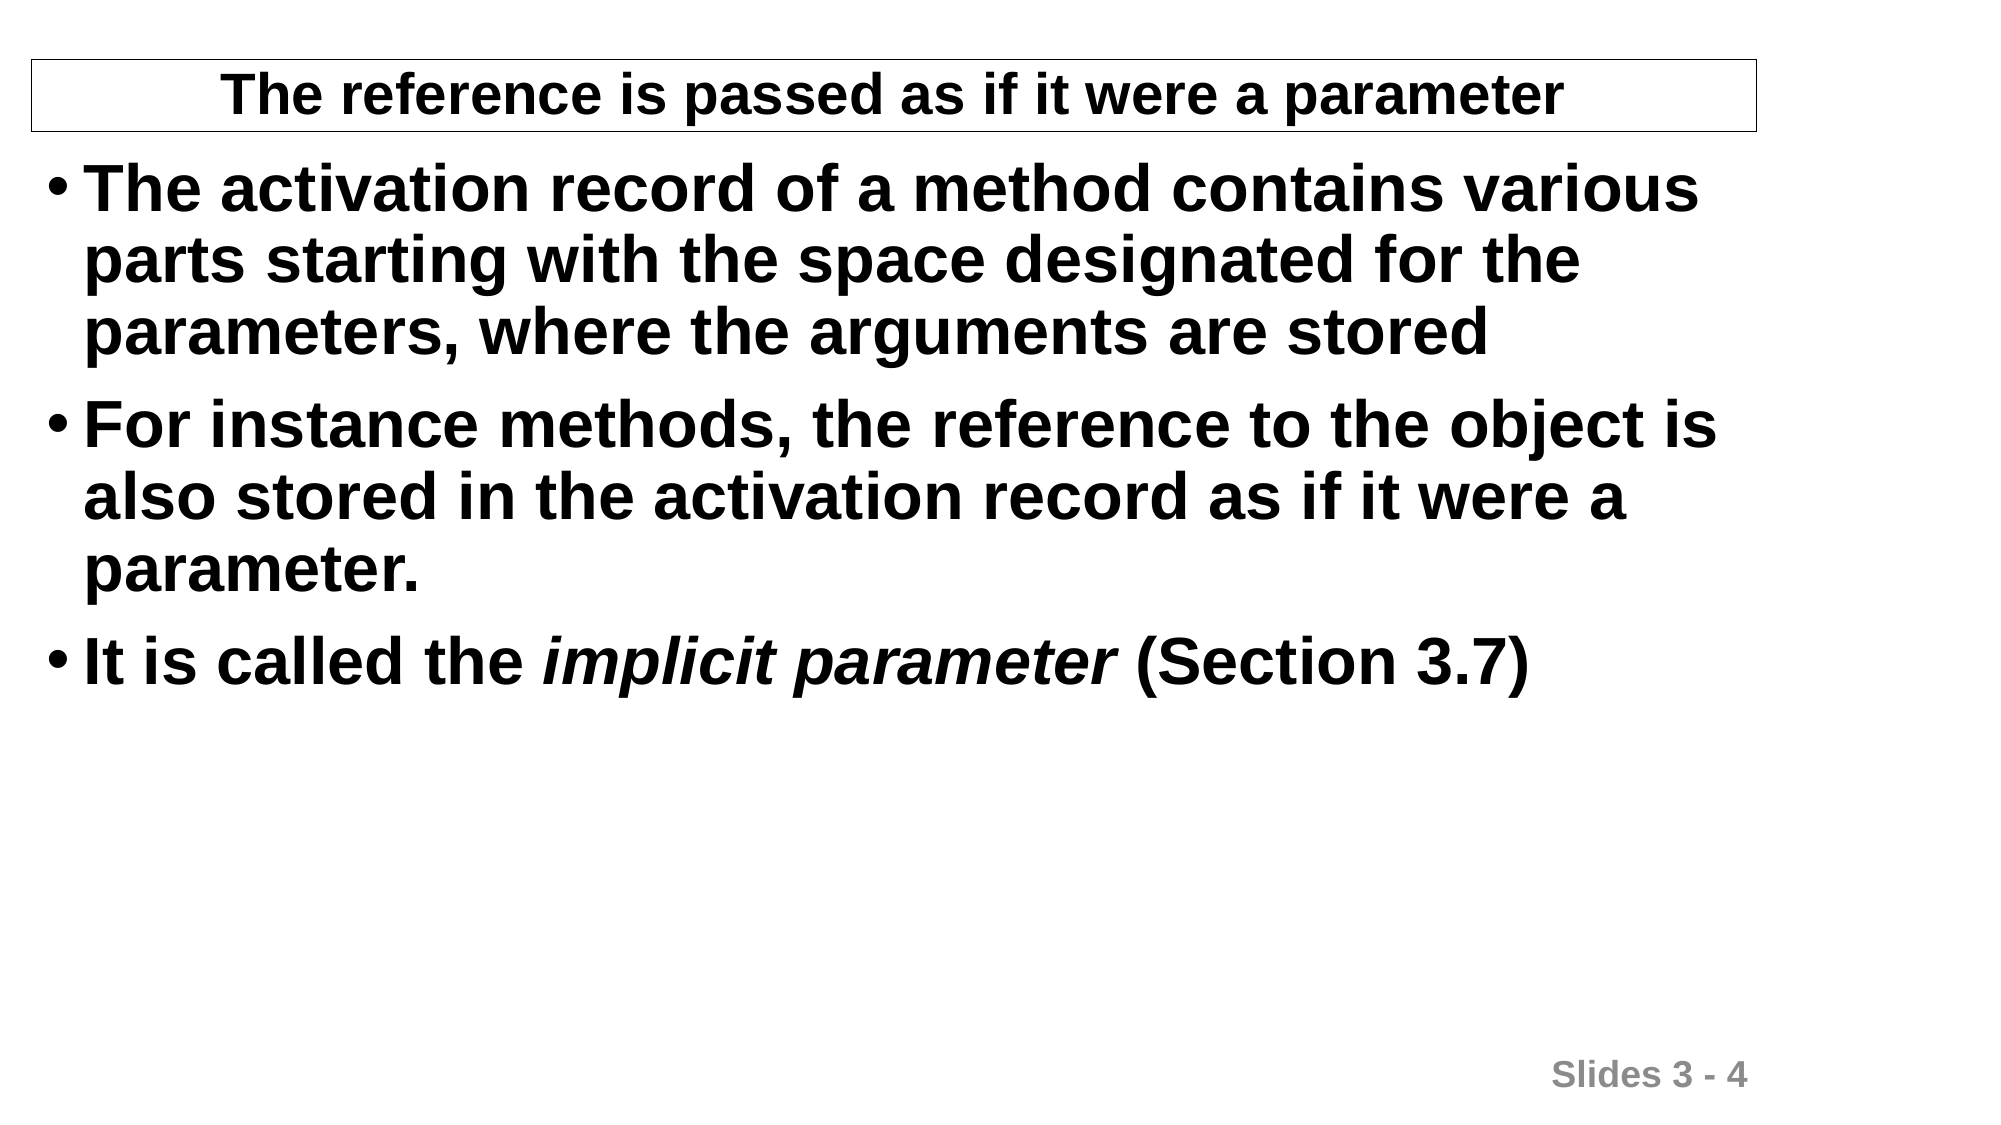

# The reference is passed as if it were a parameter
The activation record of a method contains various parts starting with the space designated for the parameters, where the arguments are stored
For instance methods, the reference to the object is also stored in the activation record as if it were a parameter.
It is called the implicit parameter (Section 3.7)
Slides 3 -